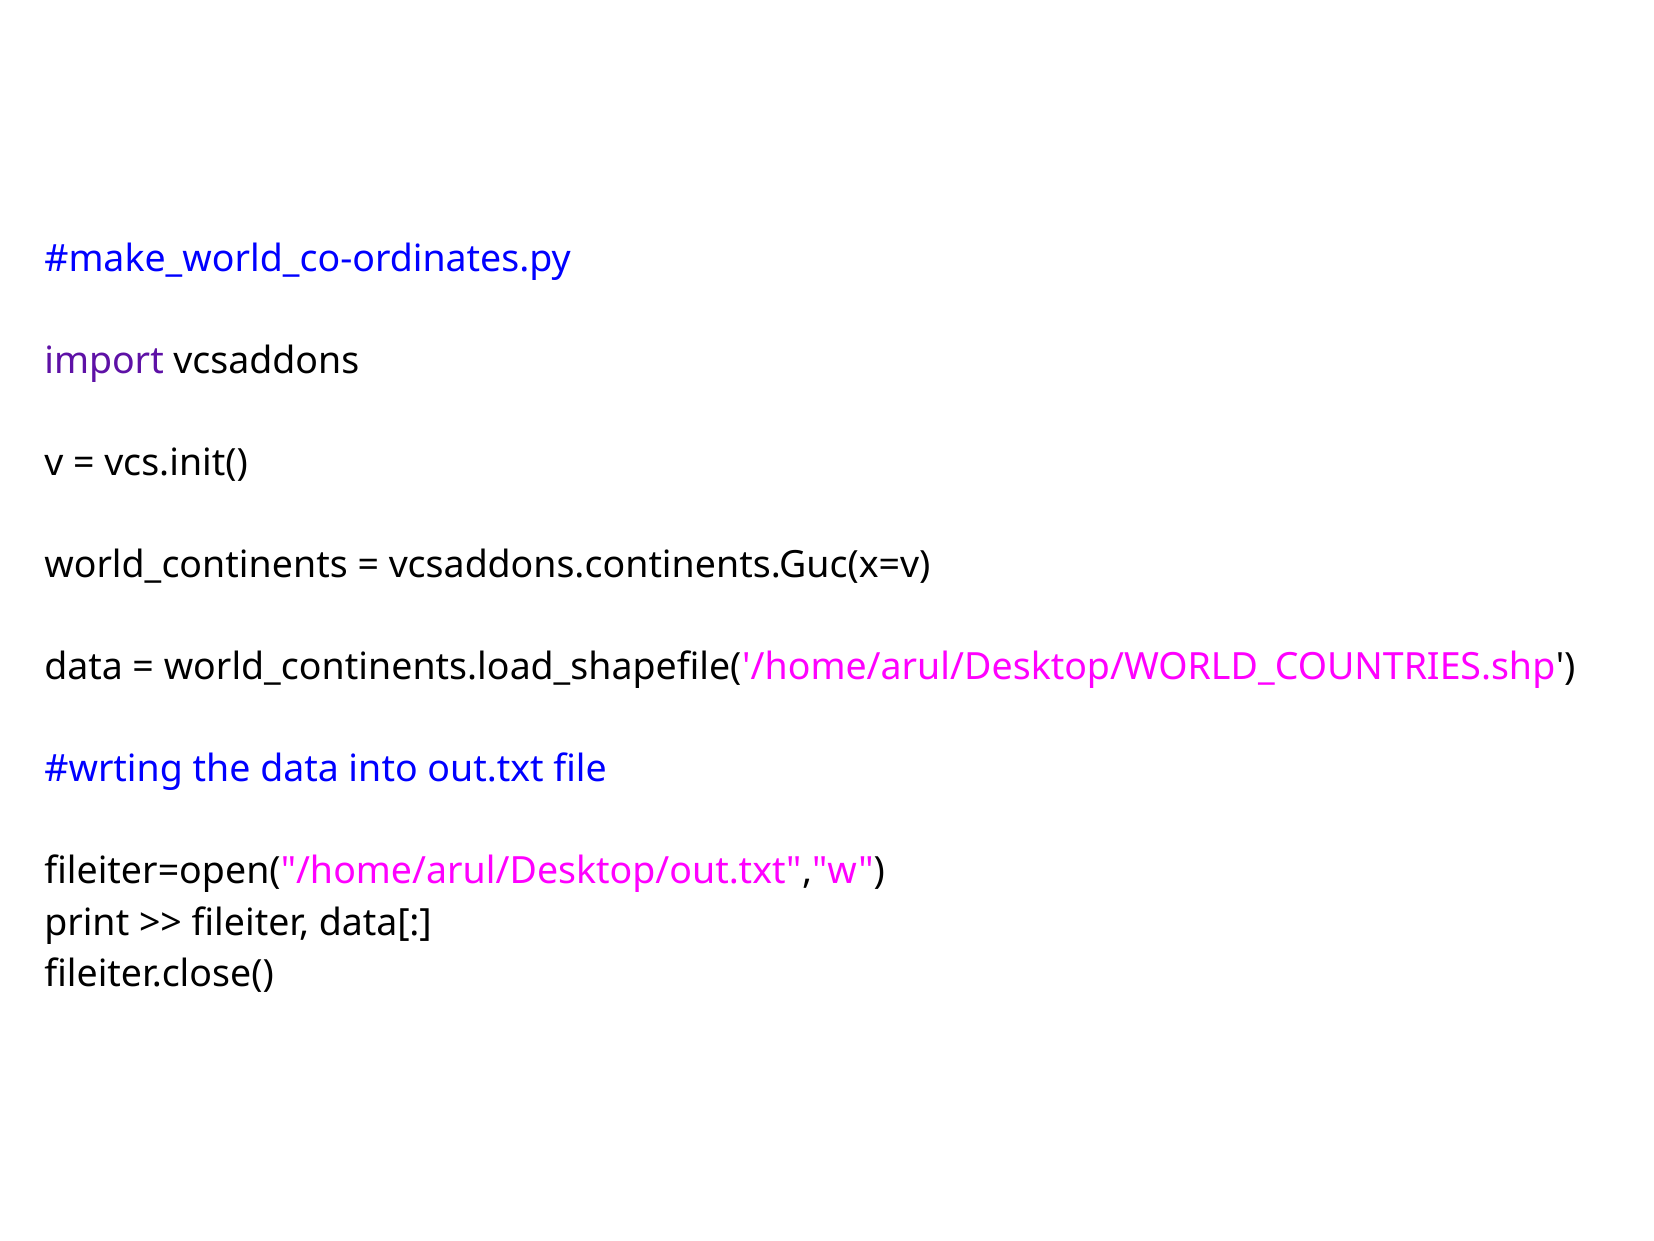

#make_world_co-ordinates.py
import vcsaddons
v = vcs.init()
world_continents = vcsaddons.continents.Guc(x=v)
data = world_continents.load_shapefile('/home/arul/Desktop/WORLD_COUNTRIES.shp')
#wrting the data into out.txt file
fileiter=open("/home/arul/Desktop/out.txt","w")
print >> fileiter, data[:]
fileiter.close()